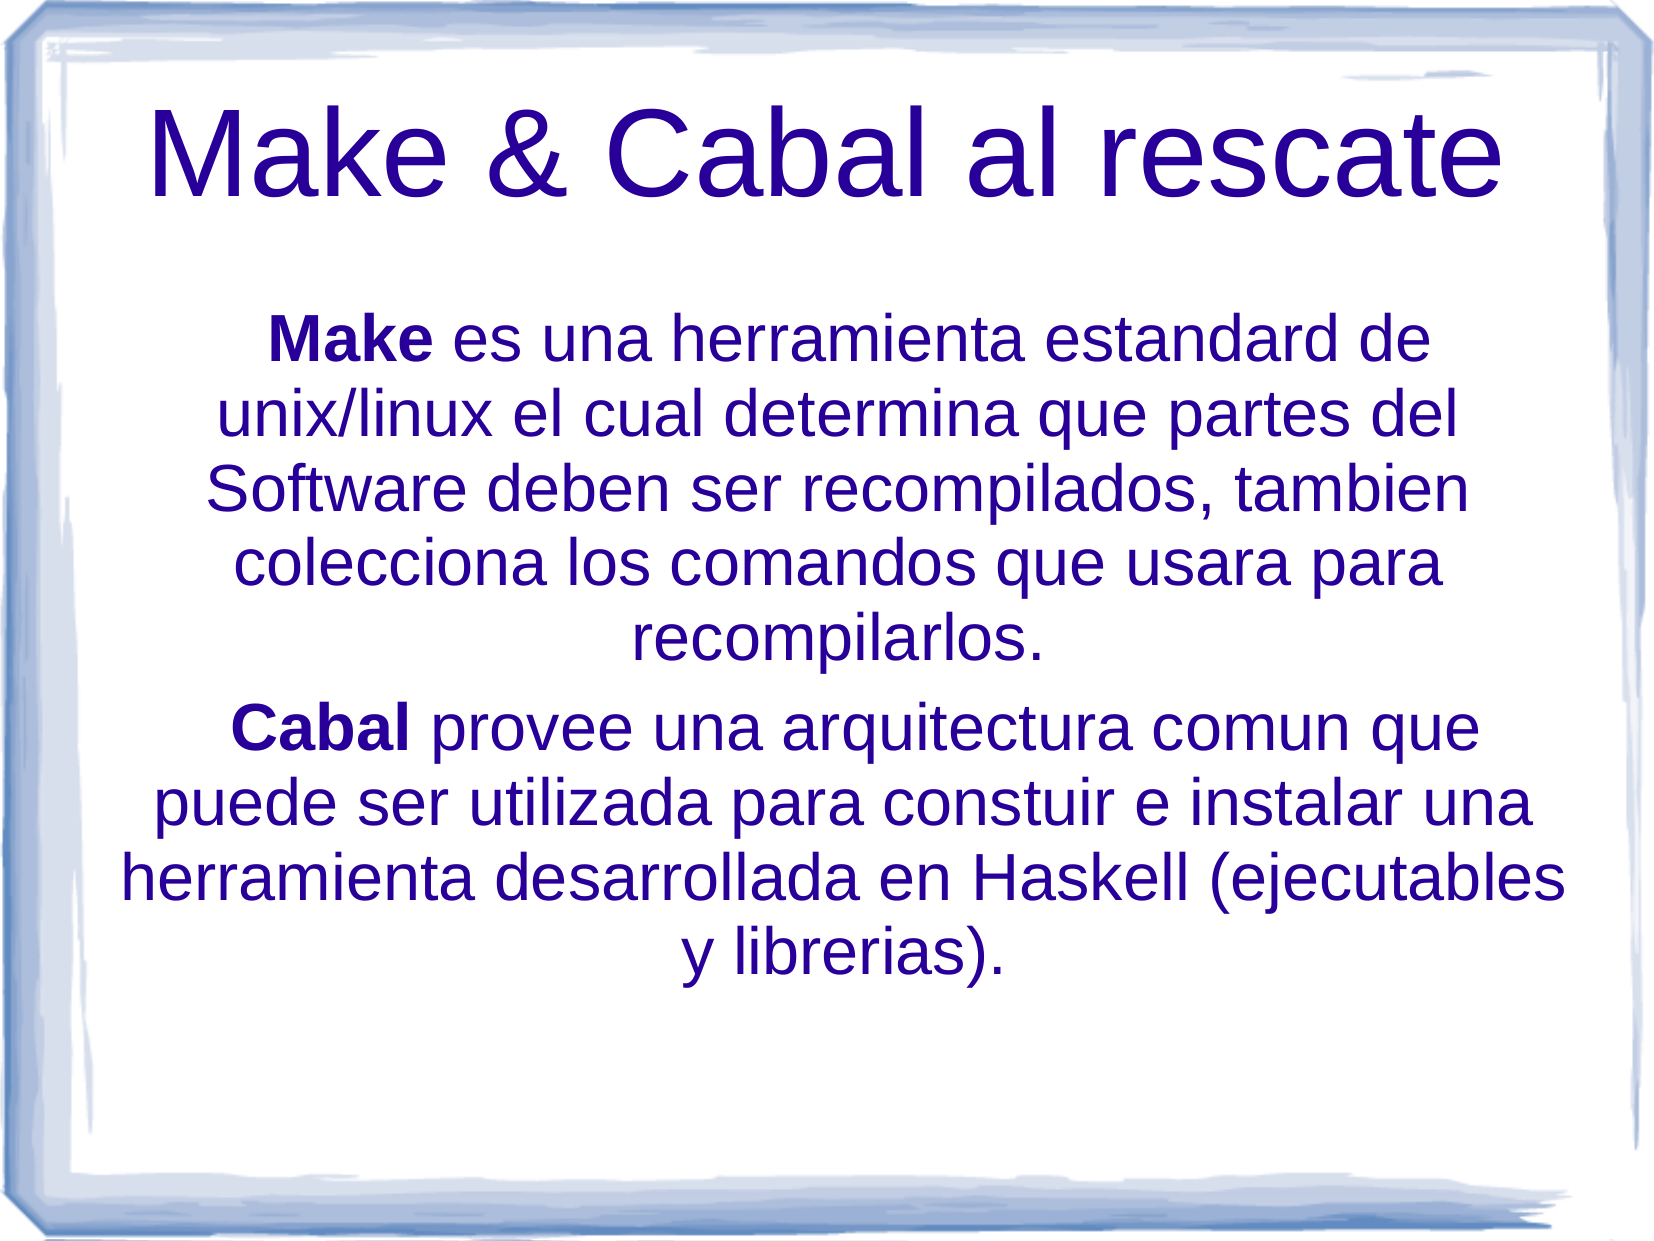

# Make & Cabal al rescate
Make es una herramienta estandard de unix/linux el cual determina que partes del Software deben ser recompilados, tambien colecciona los comandos que usara para recompilarlos.
Cabal provee una arquitectura comun que puede ser utilizada para constuir e instalar una herramienta desarrollada en Haskell (ejecutables y librerias).